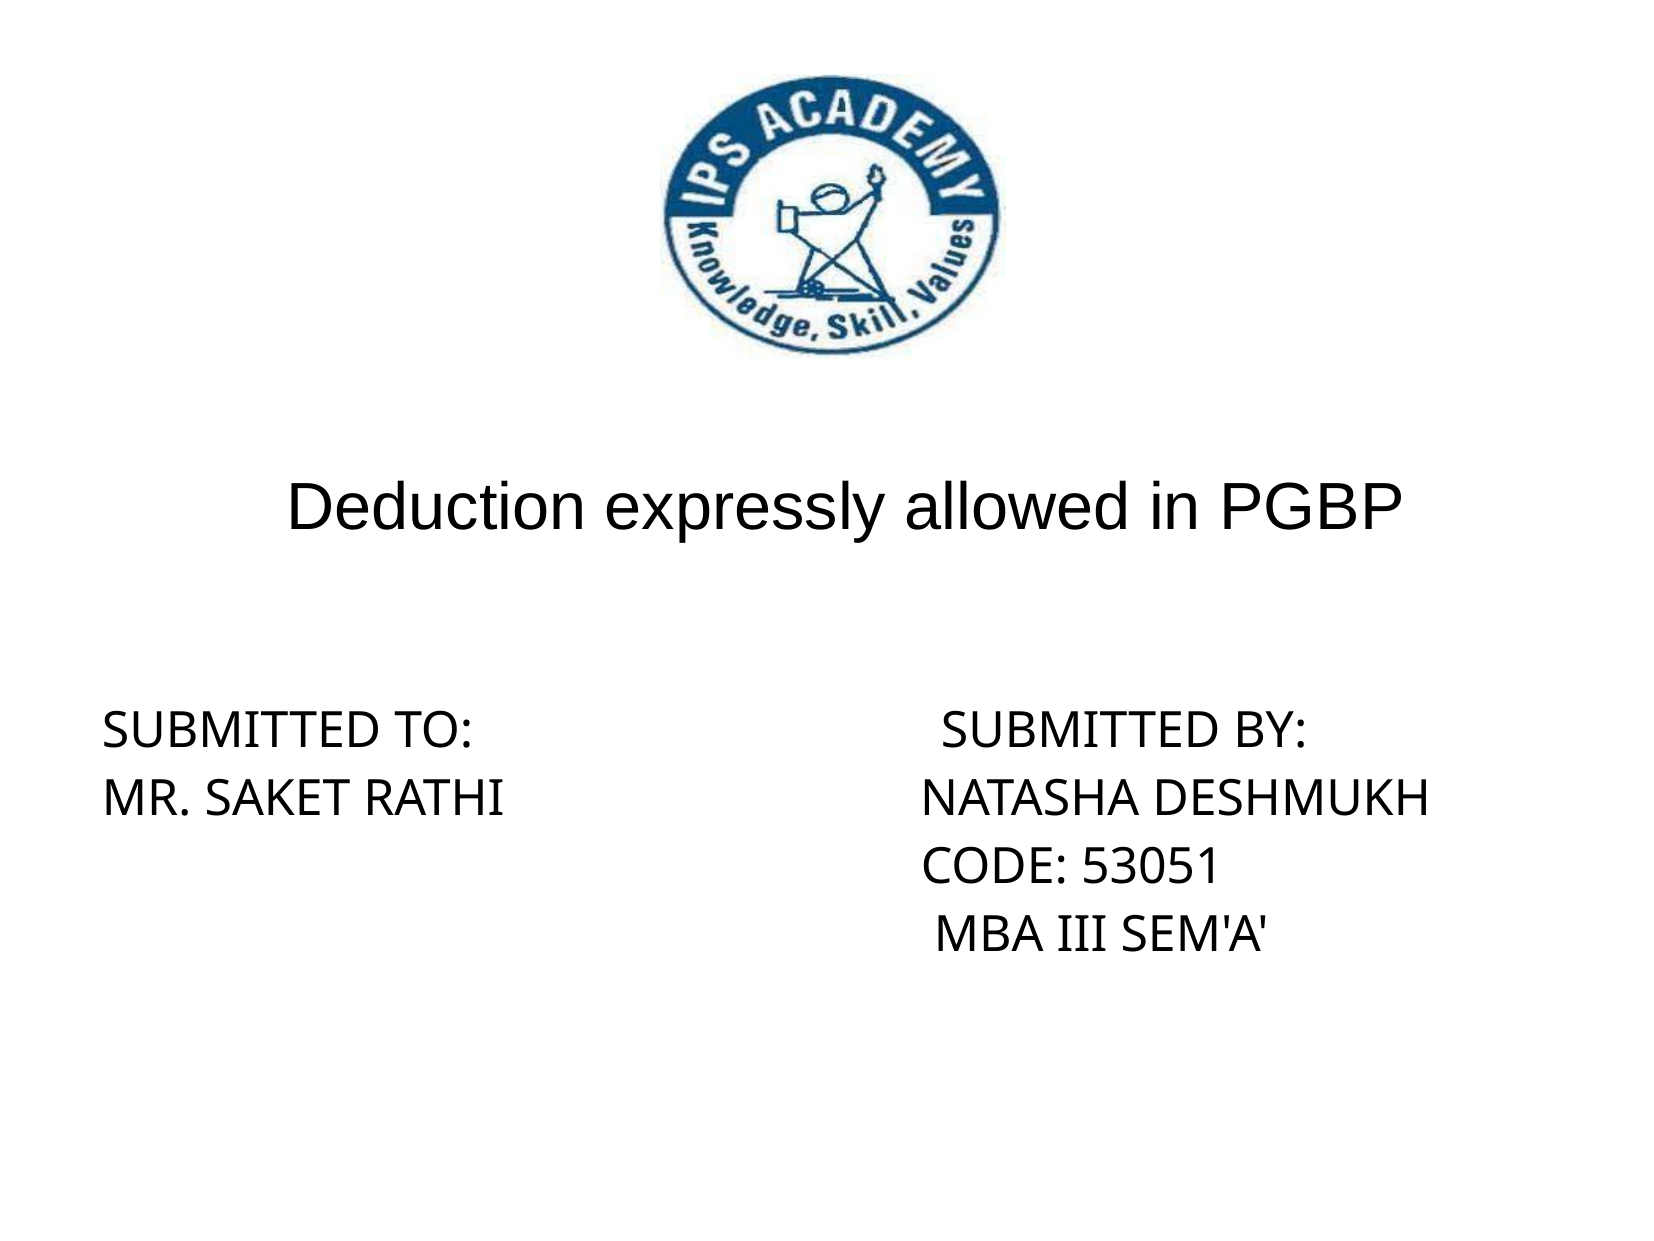

# Deduction expressly allowed in PGBP
SUBMITTED TO: SUBMITTED BY:
MR. SAKET RATHI NATASHA DESHMUKH
 CODE: 53051
 MBA III SEM'A'